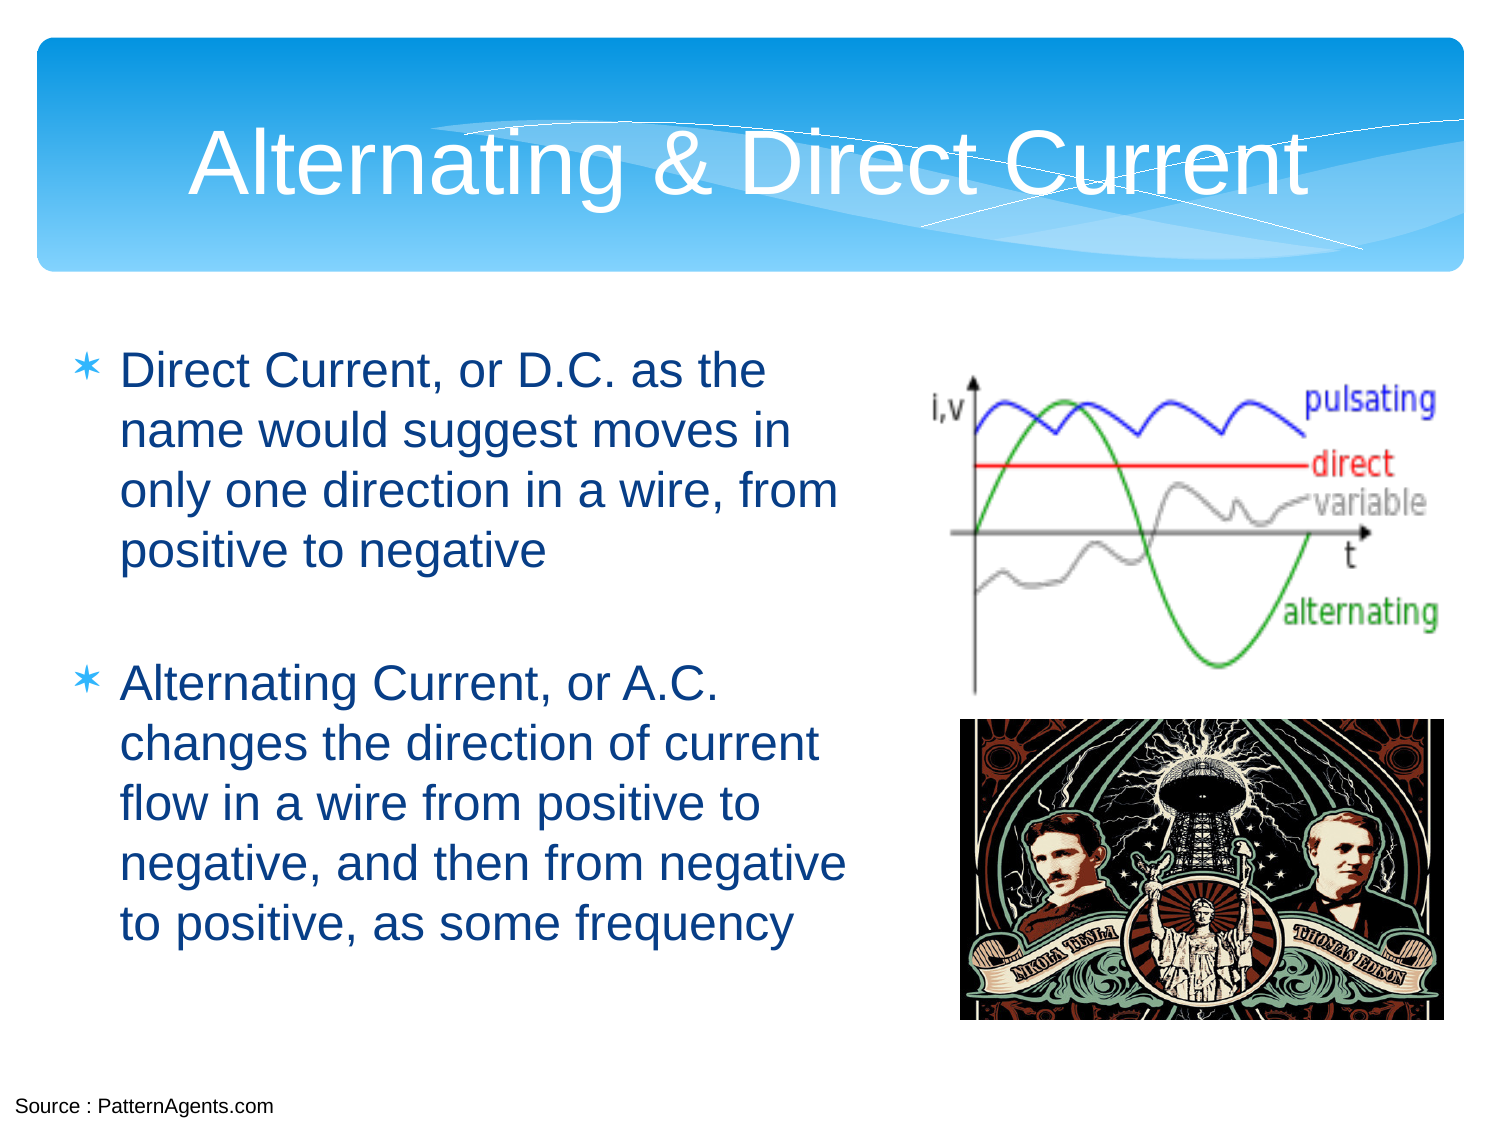

# Alternating & Direct Current
Direct Current, or D.C. as the name would suggest moves in only one direction in a wire, from positive to negative
Alternating Current, or A.C. changes the direction of current flow in a wire from positive to negative, and then from negative to positive, as some frequency
Source : PatternAgents.com